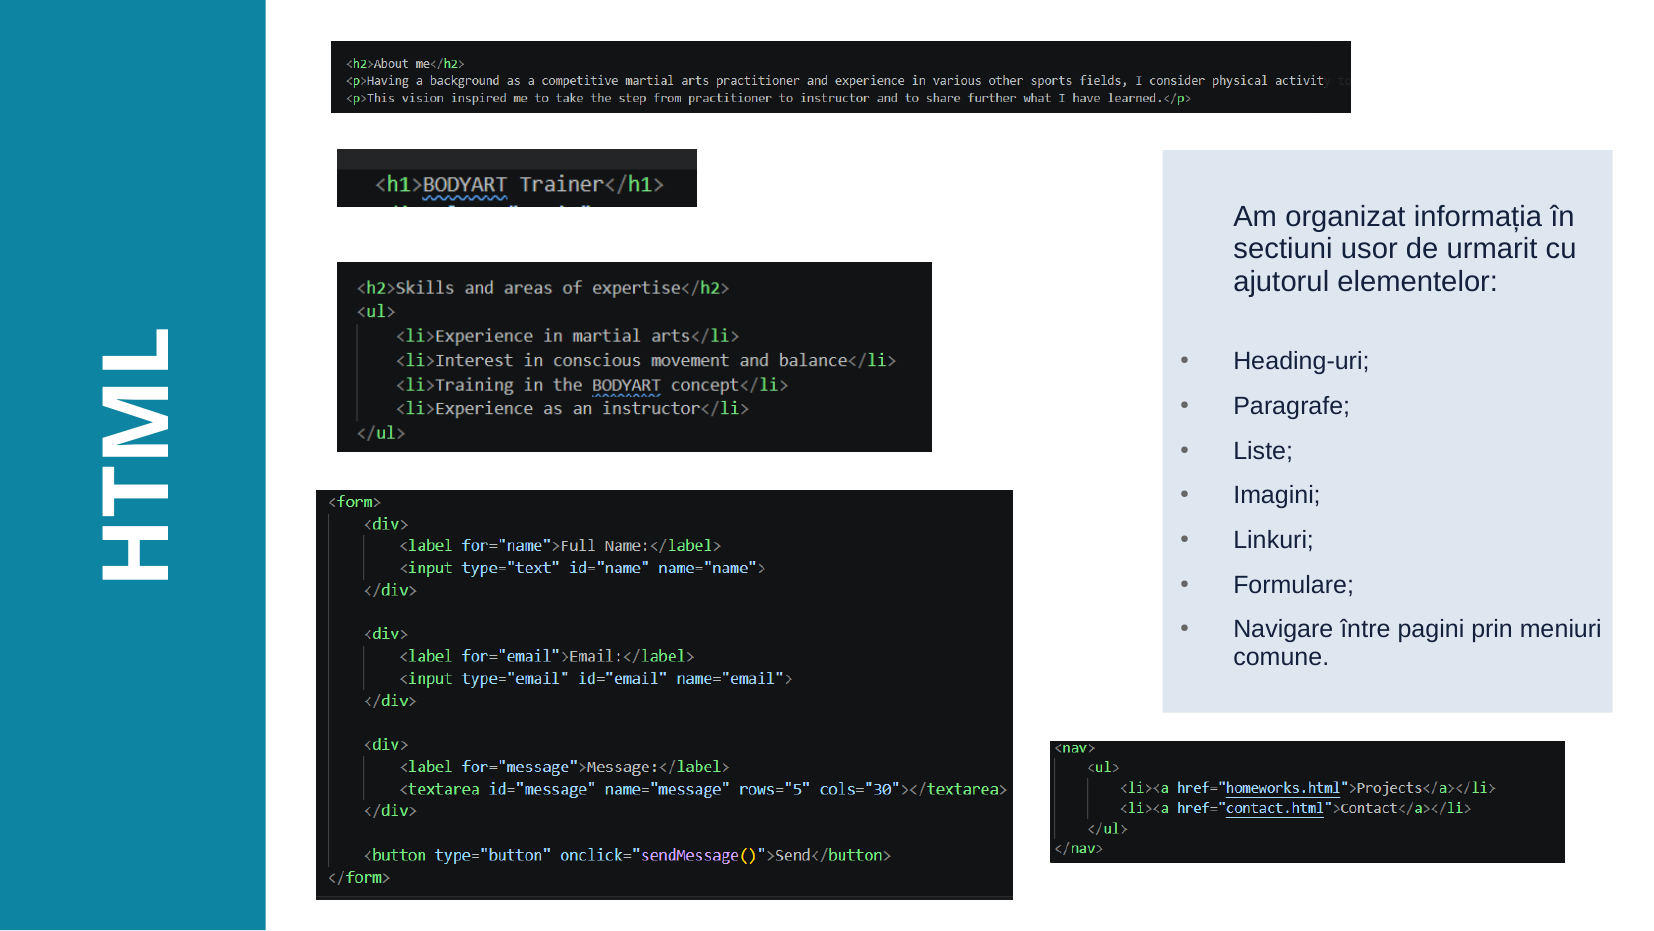

Am organizat informația în sectiuni usor de urmarit cu ajutorul elementelor:
Heading-uri;
Paragrafe;
Liste;
Imagini;
Linkuri;
Formulare;
Navigare între pagini prin meniuri comune.
# HTML